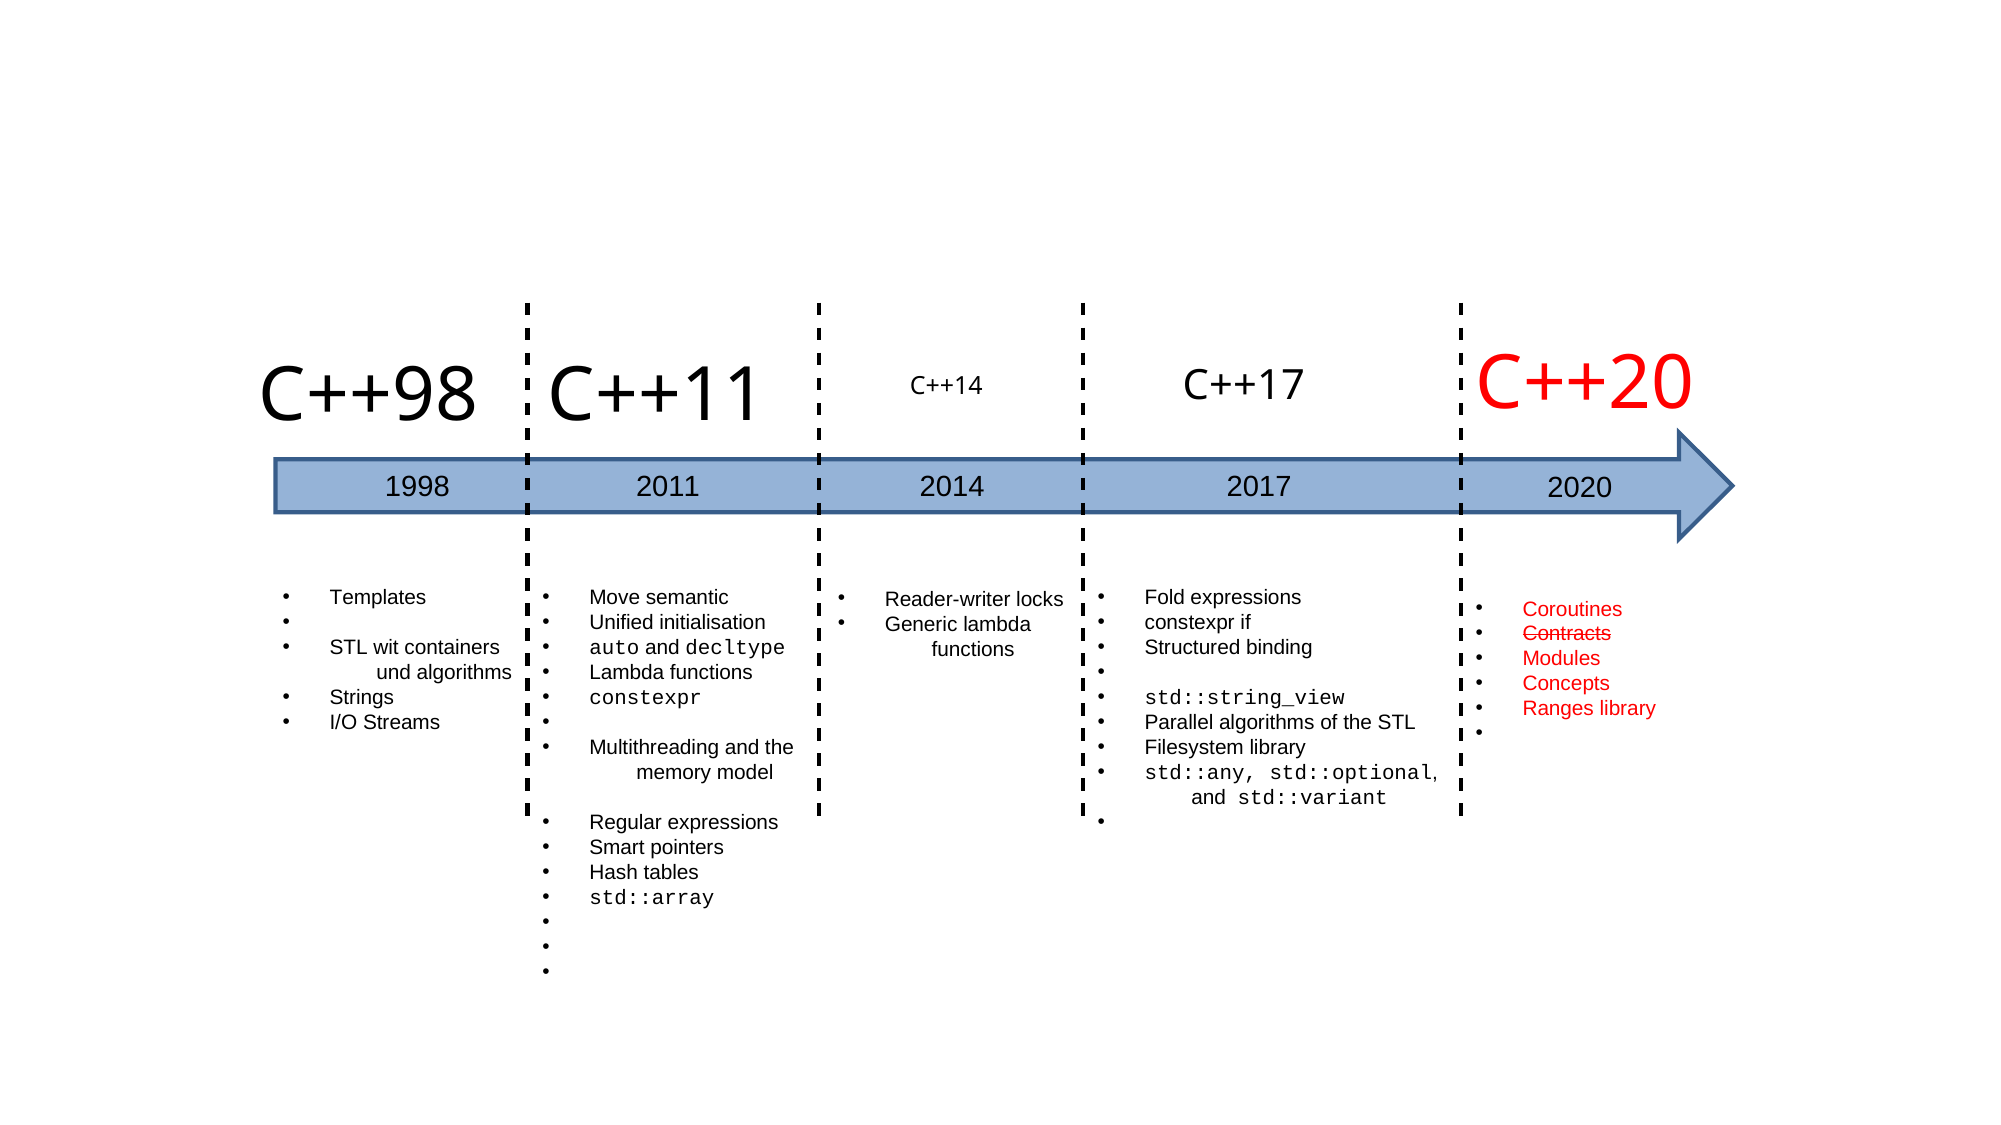

C++20
C++98
C++11
C++17
C++14
2014
1998
2011
2017
2020
Templates
STL wit containers und algorithms
Strings
I/O Streams
Move semantic
Unified initialisation
auto and decltype
Lambda functions
constexpr
Multithreading and the memory model
Regular expressions
Smart pointers
Hash tables
std::array
Fold expressions
constexpr if
Structured binding
std::string_view
Parallel algorithms of the STL
Filesystem library
std::any, std::optional, and std::variant
Reader-writer locks
Generic lambda functions
Coroutines
Contracts
Modules
Concepts
Ranges library